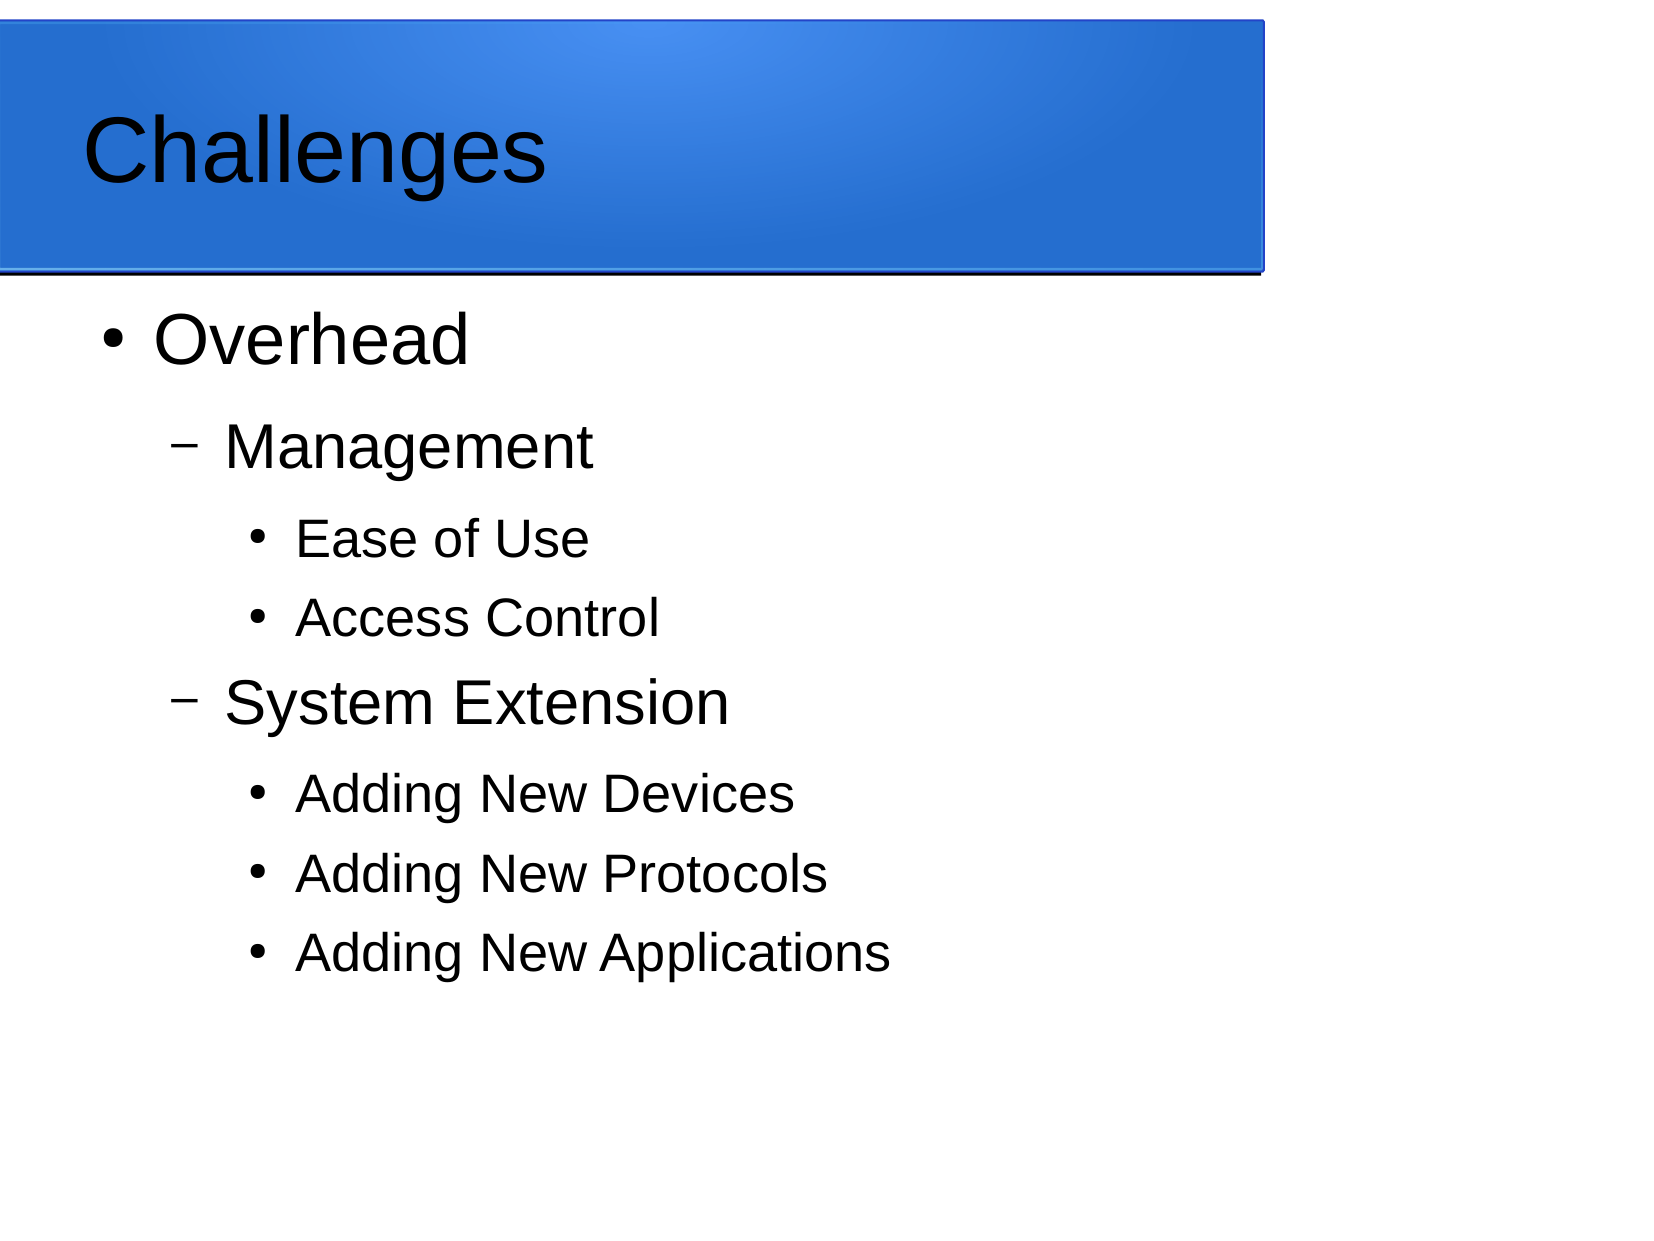

# Challenges
Overhead
Management
Ease of Use
Access Control
System Extension
Adding New Devices
Adding New Protocols
Adding New Applications